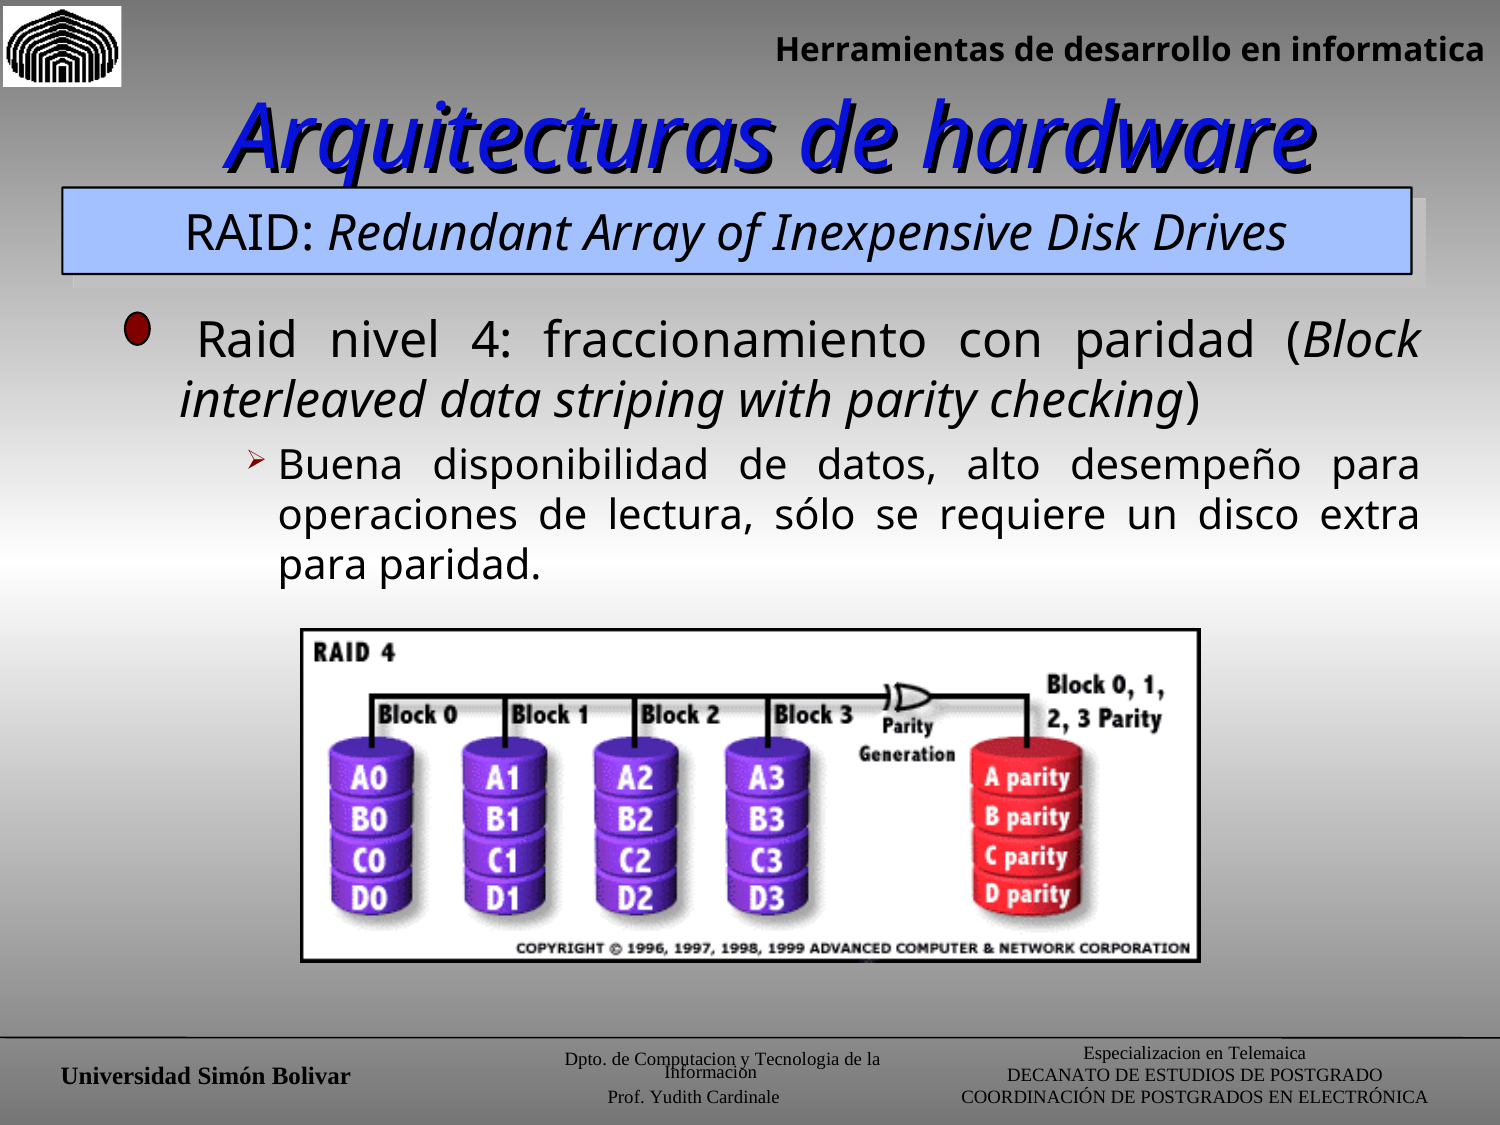

Arquitecturas de hardware
RAID: Redundant Array of Inexpensive Disk Drives
 Raid nivel 4: fraccionamiento con paridad (Block interleaved data striping with parity checking)
Buena disponibilidad de datos, alto desempeño para operaciones de lectura, sólo se requiere un disco extra para paridad.